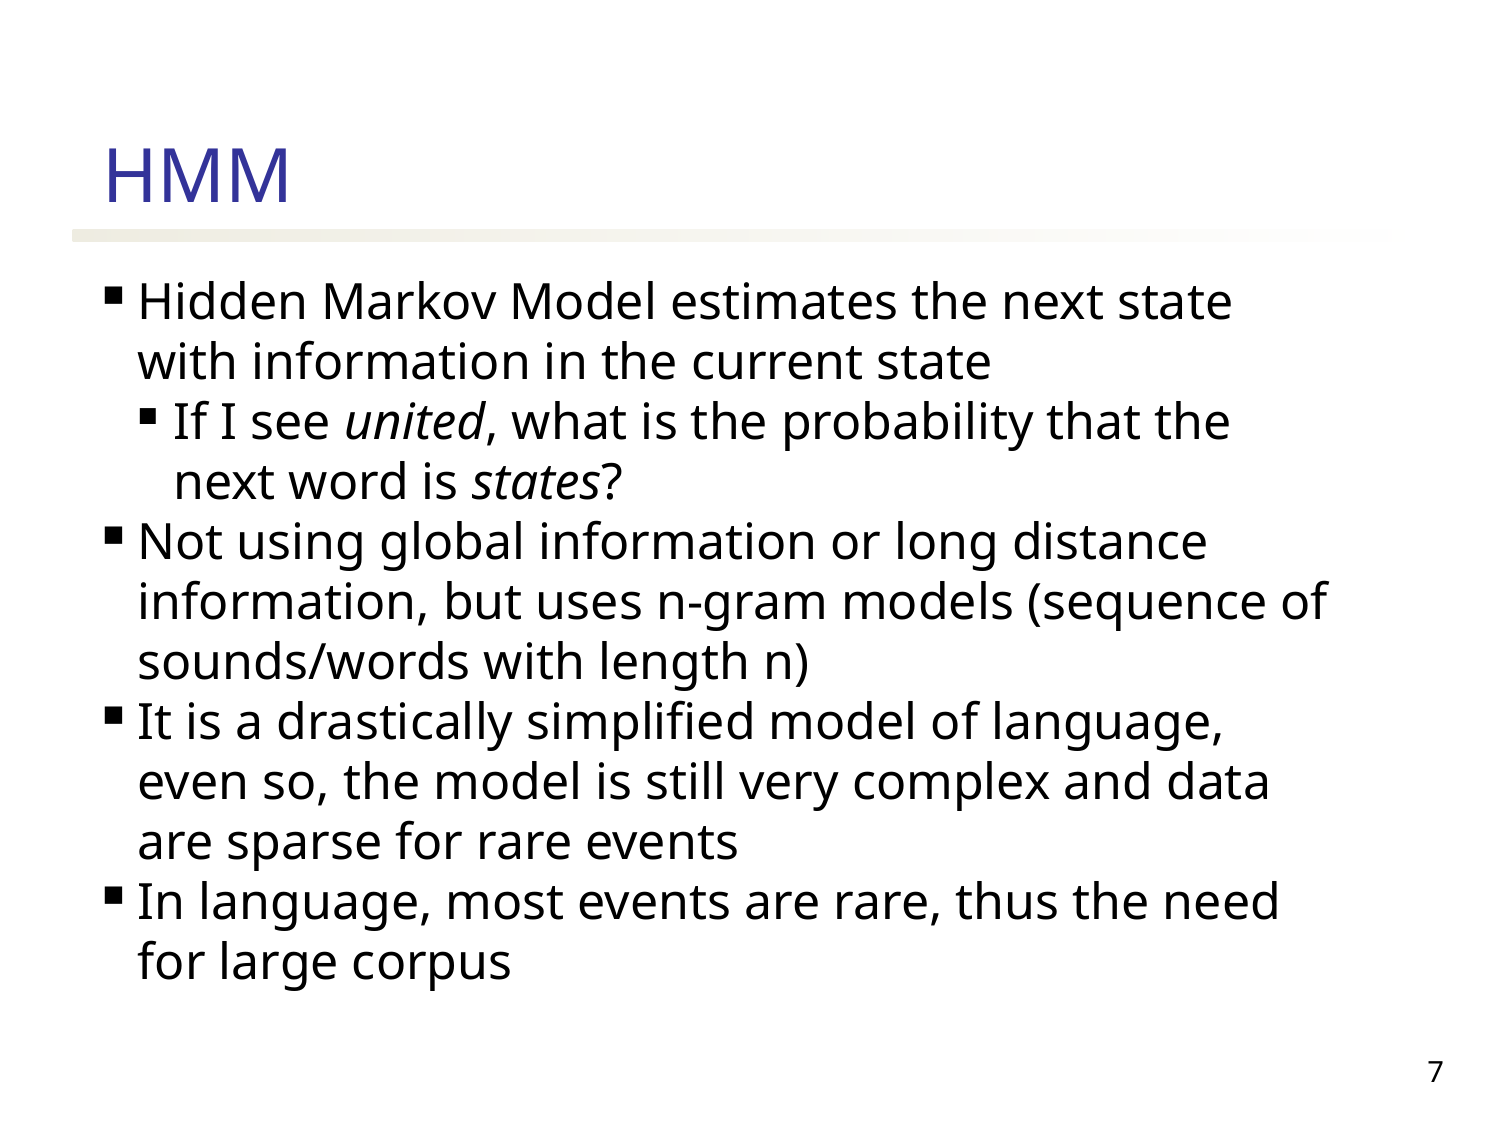

HMM
Hidden Markov Model estimates the next state with information in the current state
If I see united, what is the probability that the next word is states?
Not using global information or long distance information, but uses n-gram models (sequence of sounds/words with length n)
It is a drastically simplified model of language, even so, the model is still very complex and data are sparse for rare events
In language, most events are rare, thus the need for large corpus